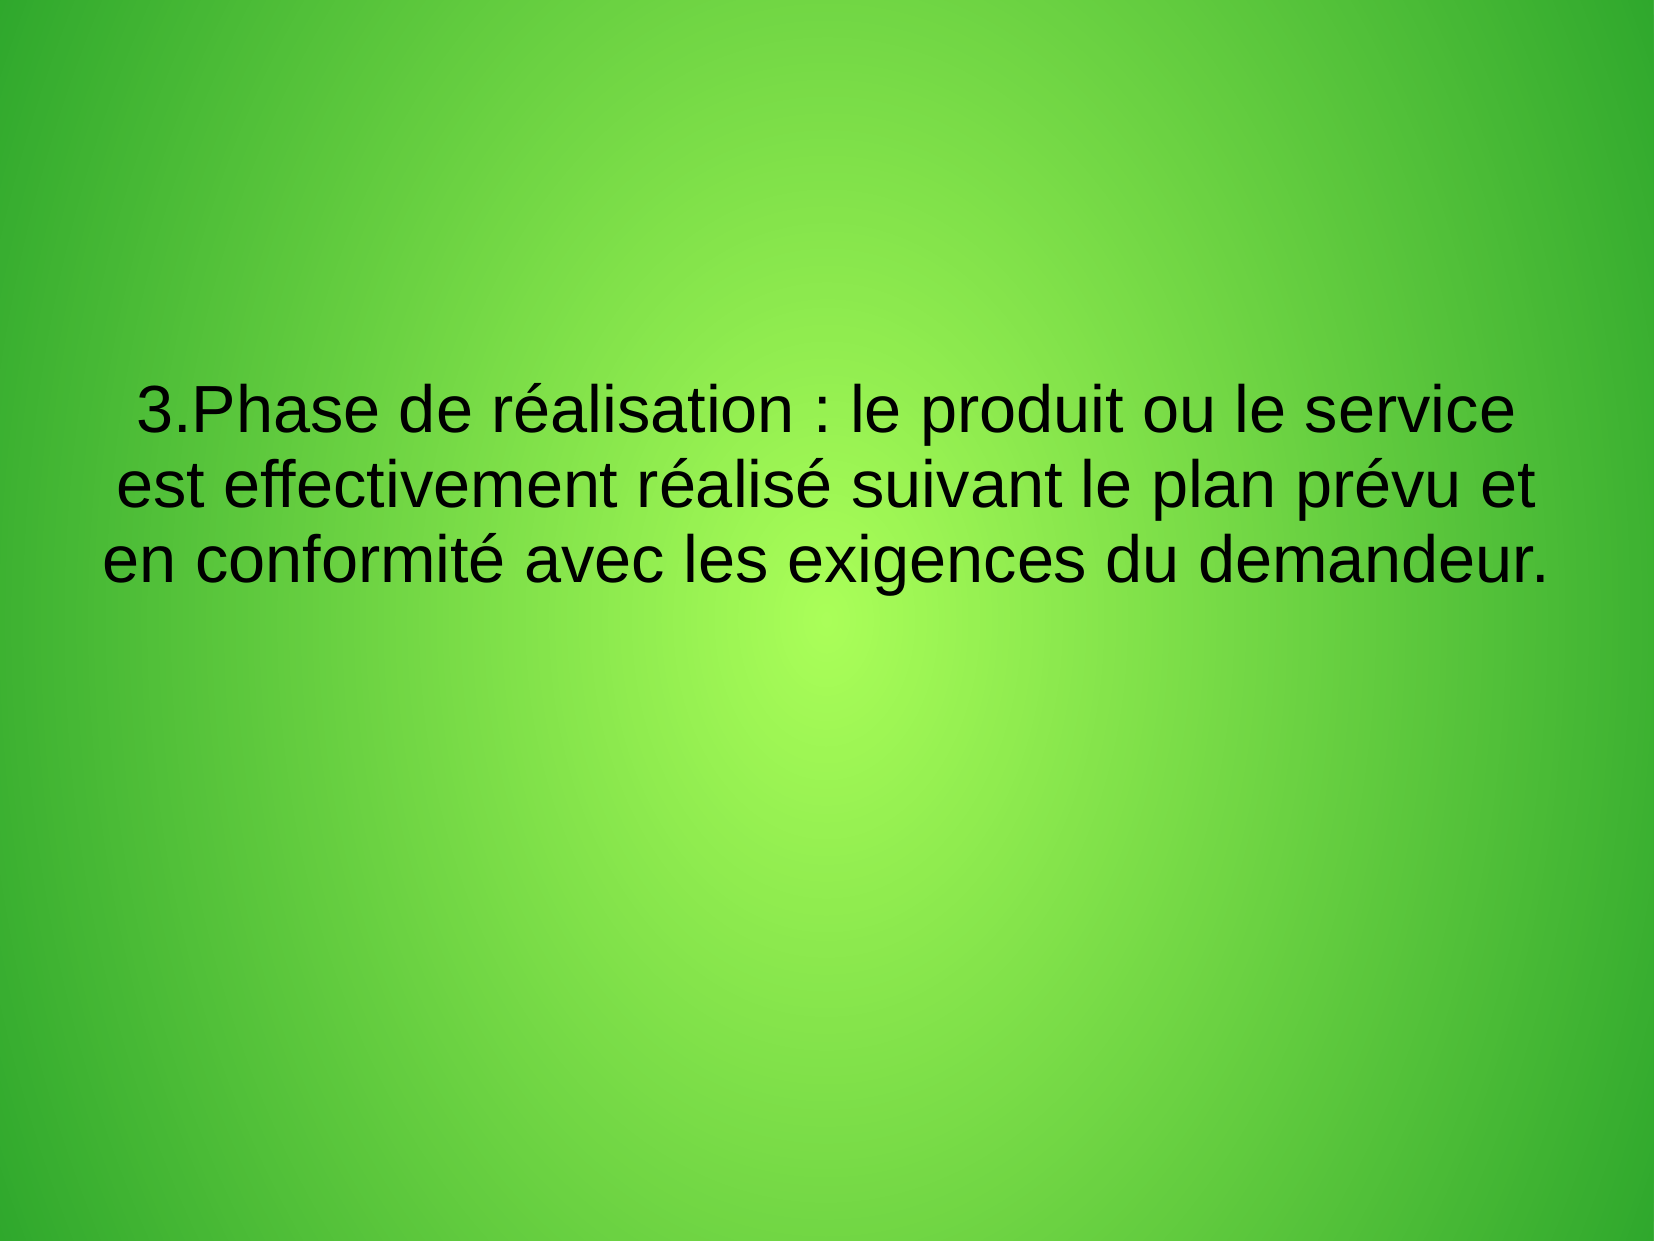

# 3.Phase de réalisation : le produit ou le service est effectivement réalisé suivant le plan prévu et en conformité avec les exigences du demandeur.